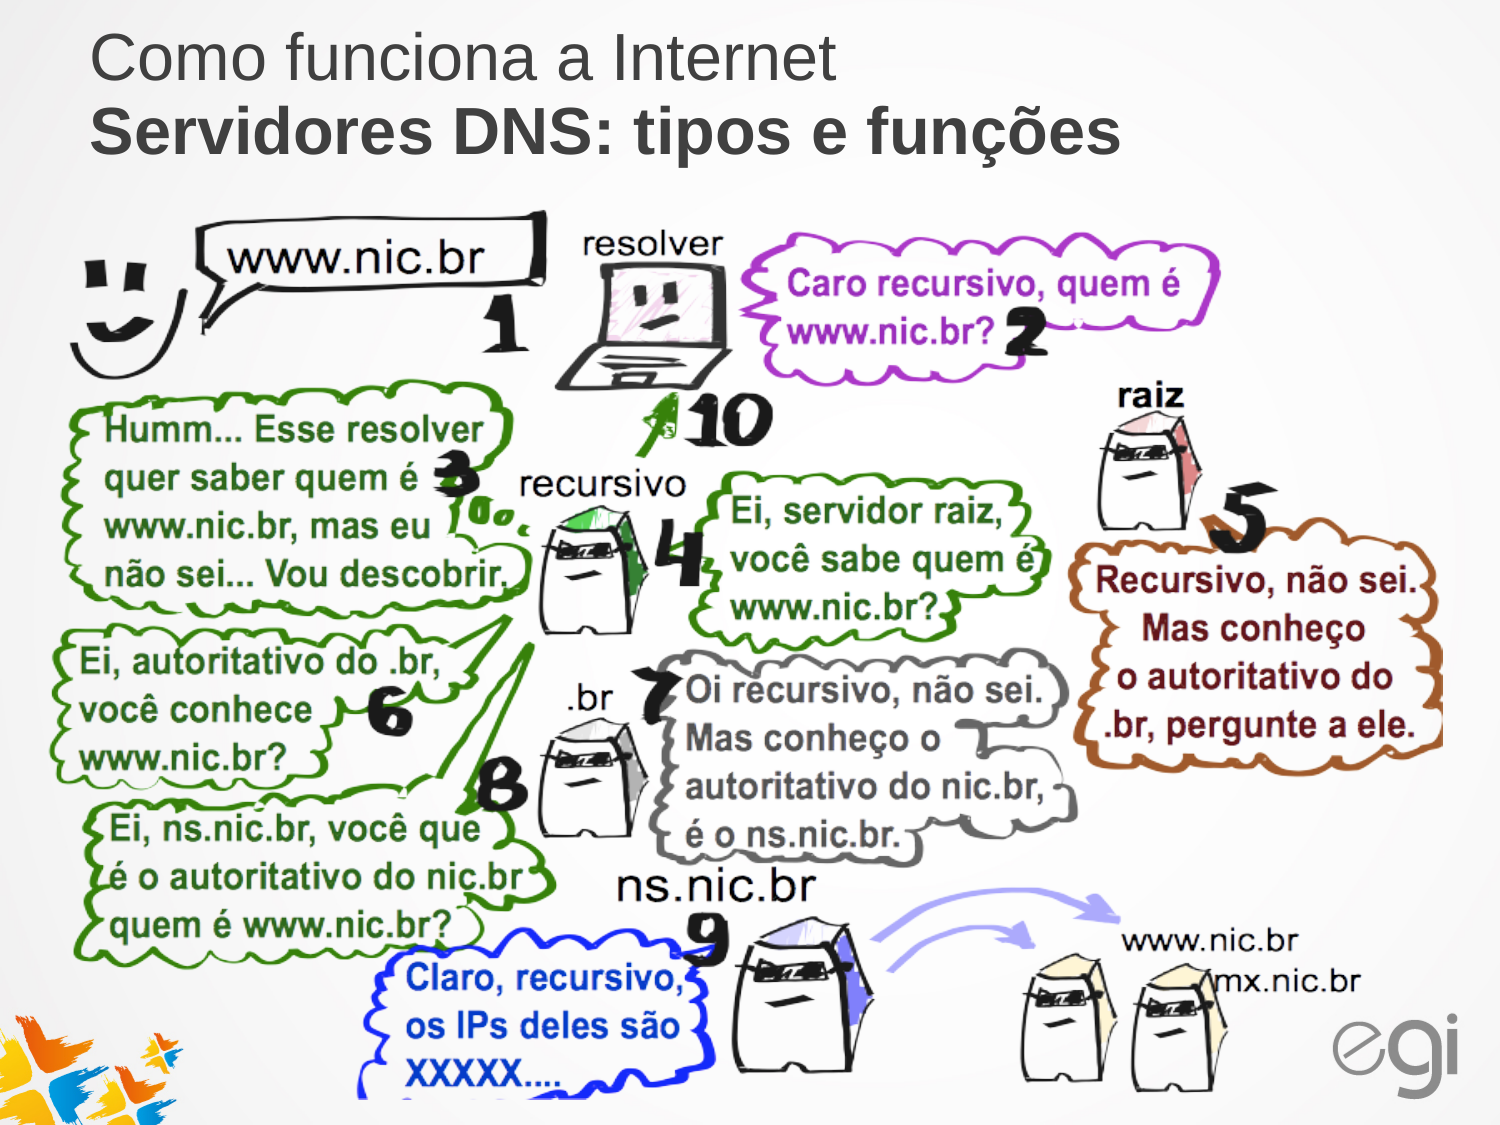

Como funciona a Internet
Servidores DNS: tipos e funções